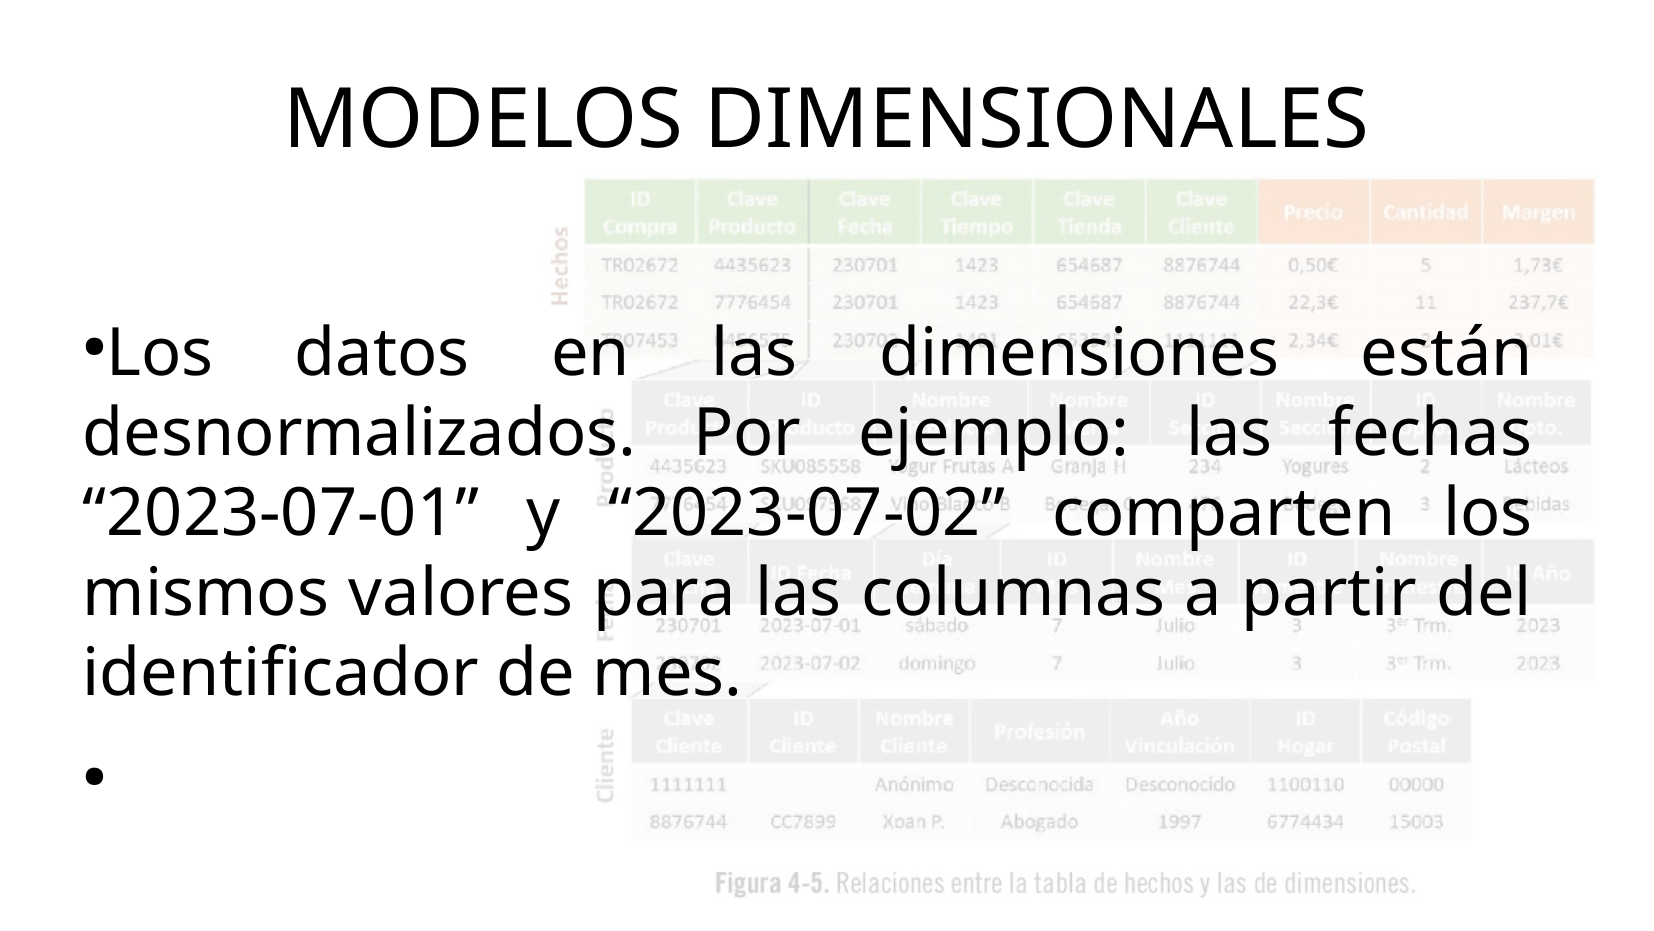

# MODELOS DIMENSIONALES
Los datos en las dimensiones están desnormalizados. Por ejemplo: las fechas “2023-07-01” y “2023-07-02” comparten los mismos valores para las columnas a partir del identificador de mes.